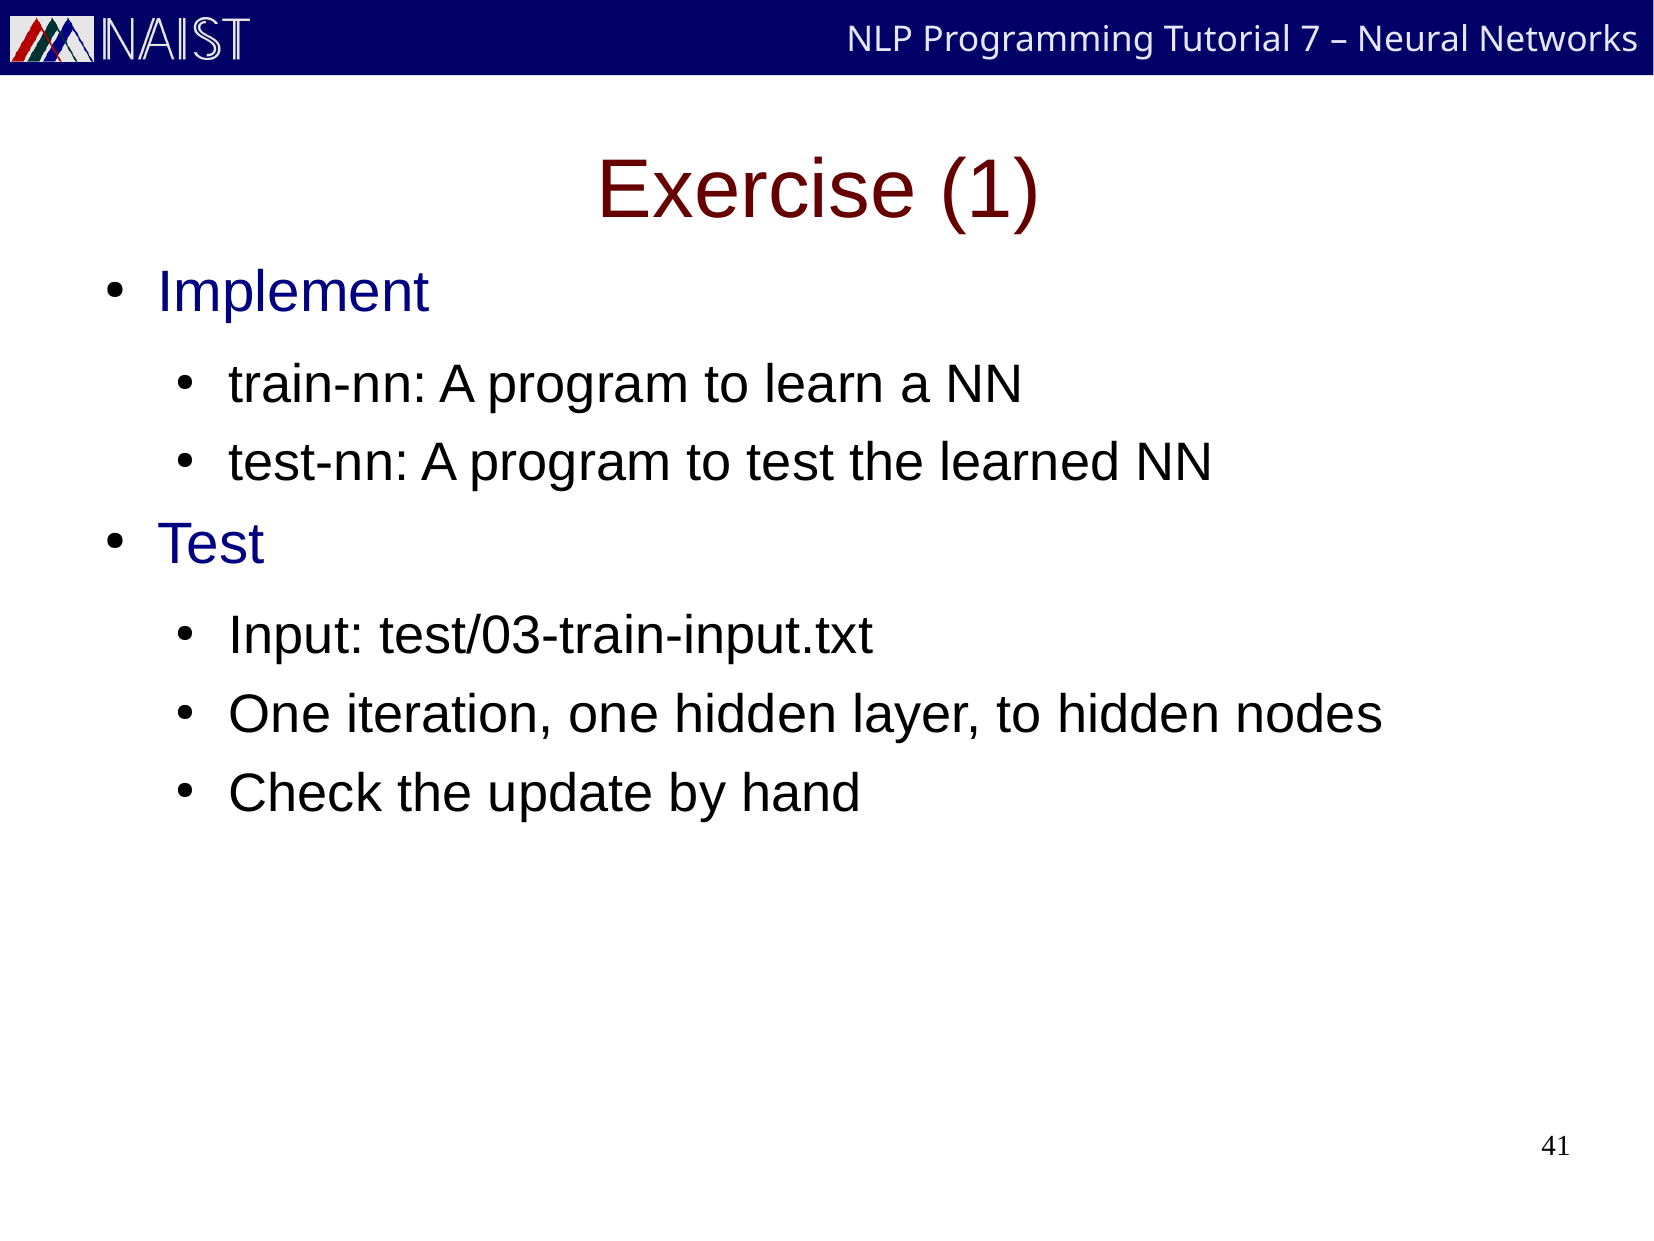

# Exercise (1)
Implement
train-nn: A program to learn a NN
test-nn: A program to test the learned NN
Test
Input: test/03-train-input.txt
One iteration, one hidden layer, to hidden nodes
Check the update by hand
41